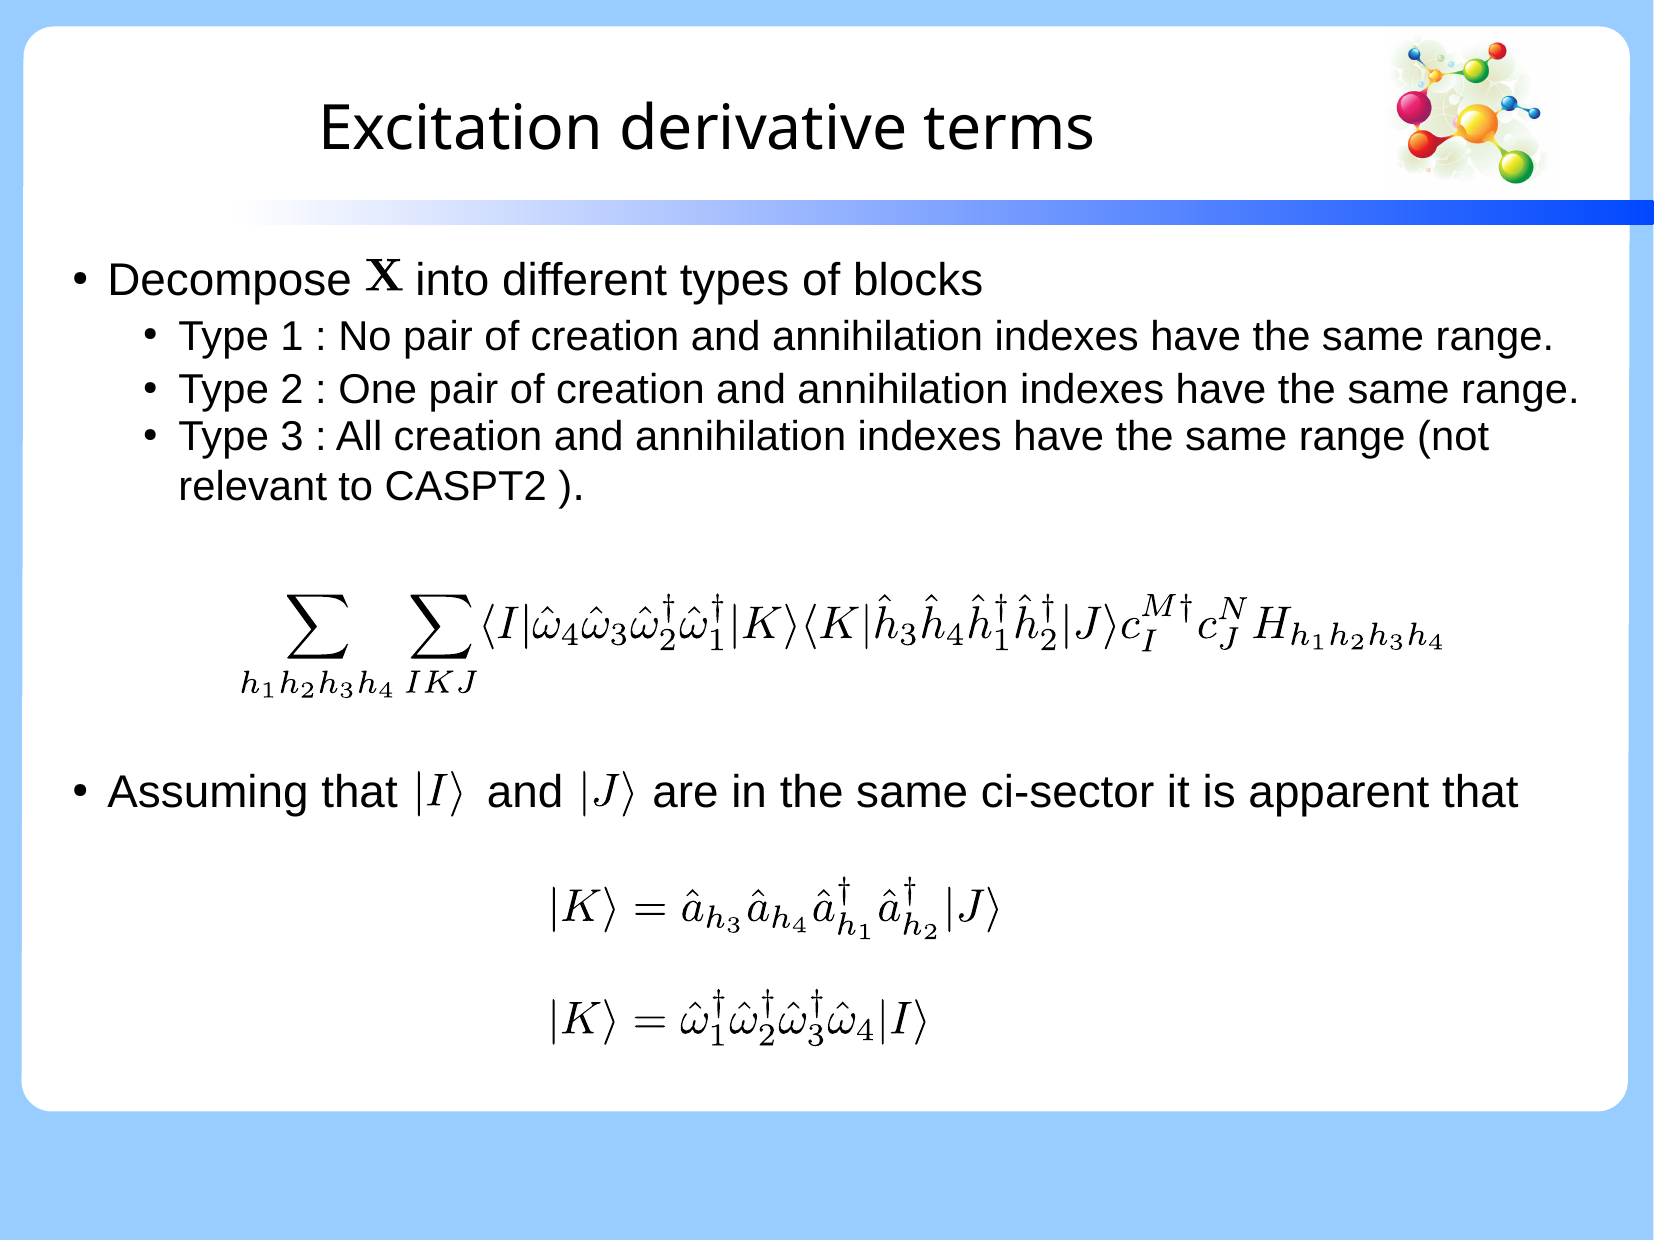

# Excitation derivative terms
Decompose into different types of blocks
Type 1 : No pair of creation and annihilation indexes have the same range.
Type 2 : One pair of creation and annihilation indexes have the same range.
Type 3 : All creation and annihilation indexes have the same range (not relevant to CASPT2 ).
Assuming that and are in the same ci-sector it is apparent that